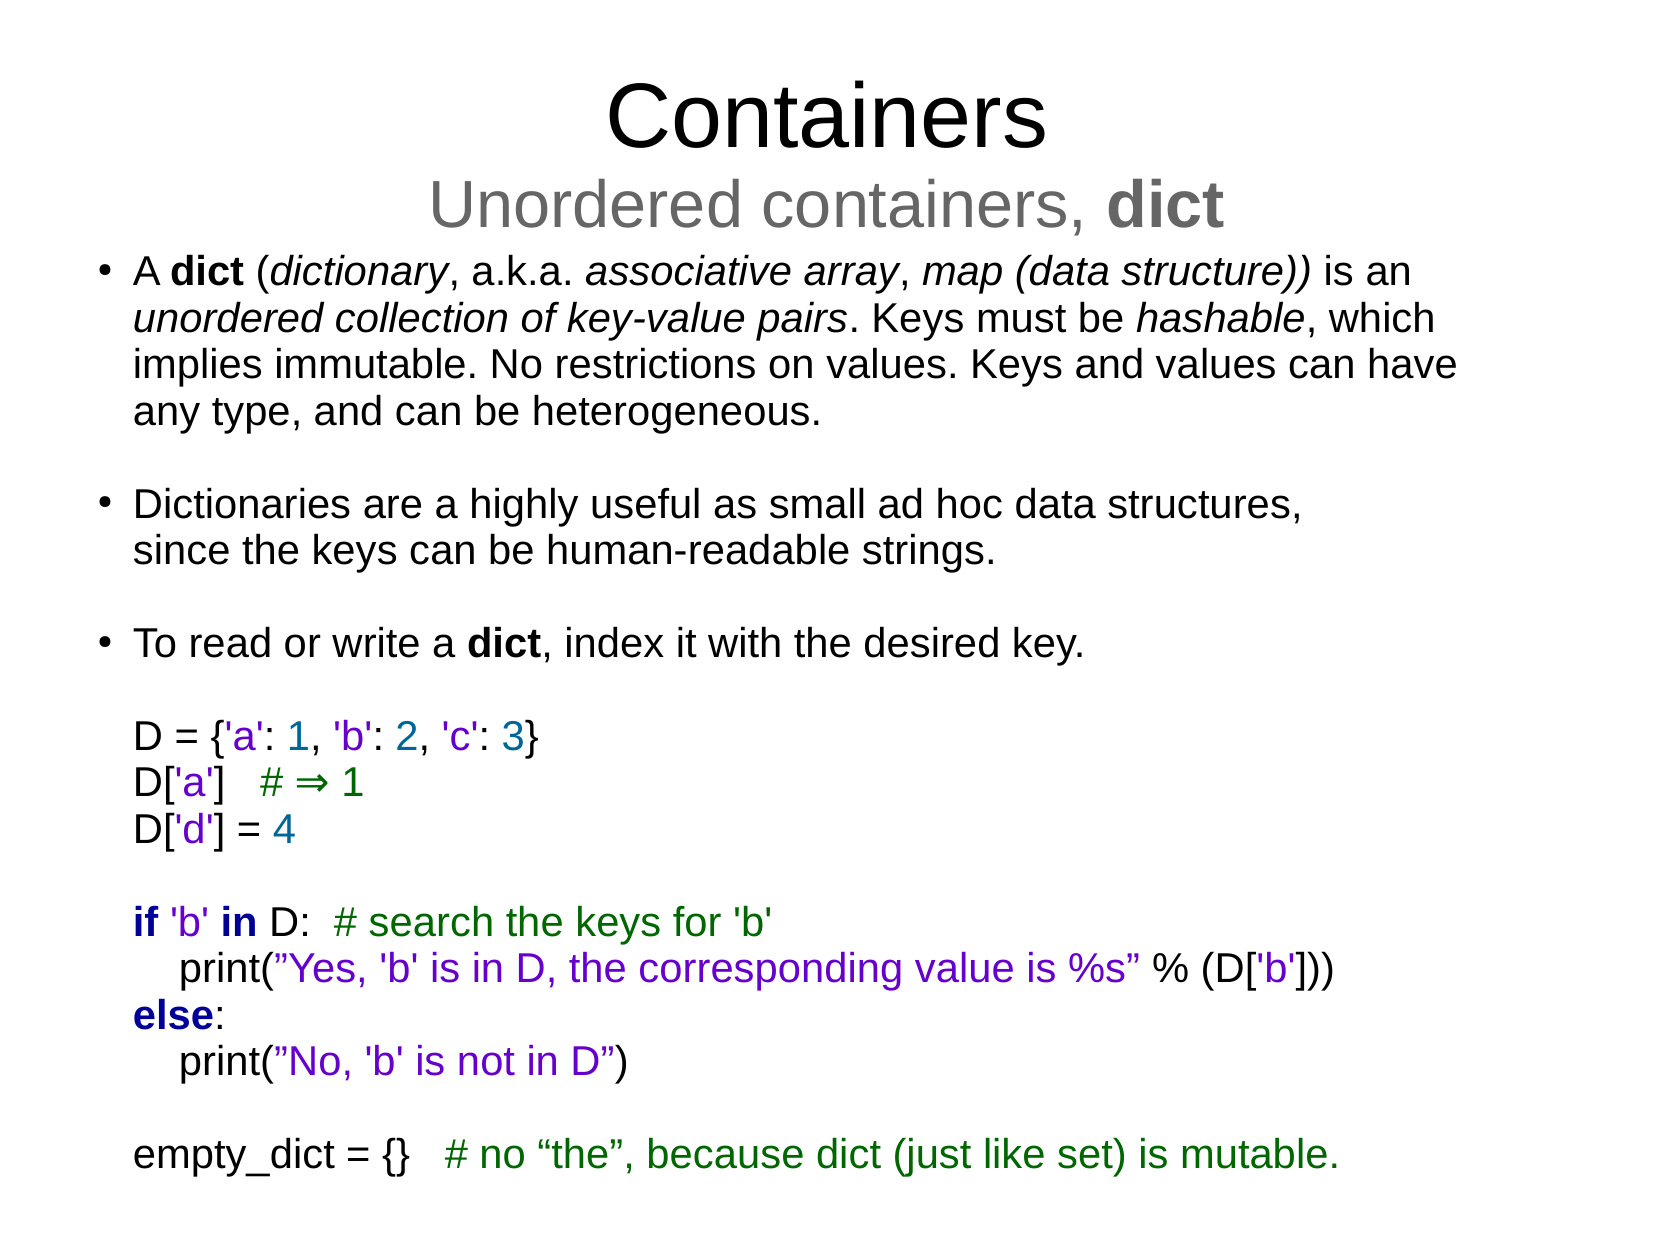

# Containers Unordered containers, dict
A dict (dictionary, a.k.a. associative array, map (data structure)) is an
unordered collection of key-value pairs. Keys must be hashable, which implies immutable. No restrictions on values. Keys and values can have
any type, and can be heterogeneous.
Dictionaries are a highly useful as small ad hoc data structures,
since the keys can be human-readable strings.
To read or write a dict, index it with the desired key.
D = {'a': 1, 'b': 2, 'c': 3}
D['a'] # ⇒ 1
D['d'] = 4
if 'b' in D: # search the keys for 'b'
 print(”Yes, 'b' is in D, the corresponding value is %s” % (D['b']))
else:
 print(”No, 'b' is not in D”)
empty_dict = {} # no “the”, because dict (just like set) is mutable.